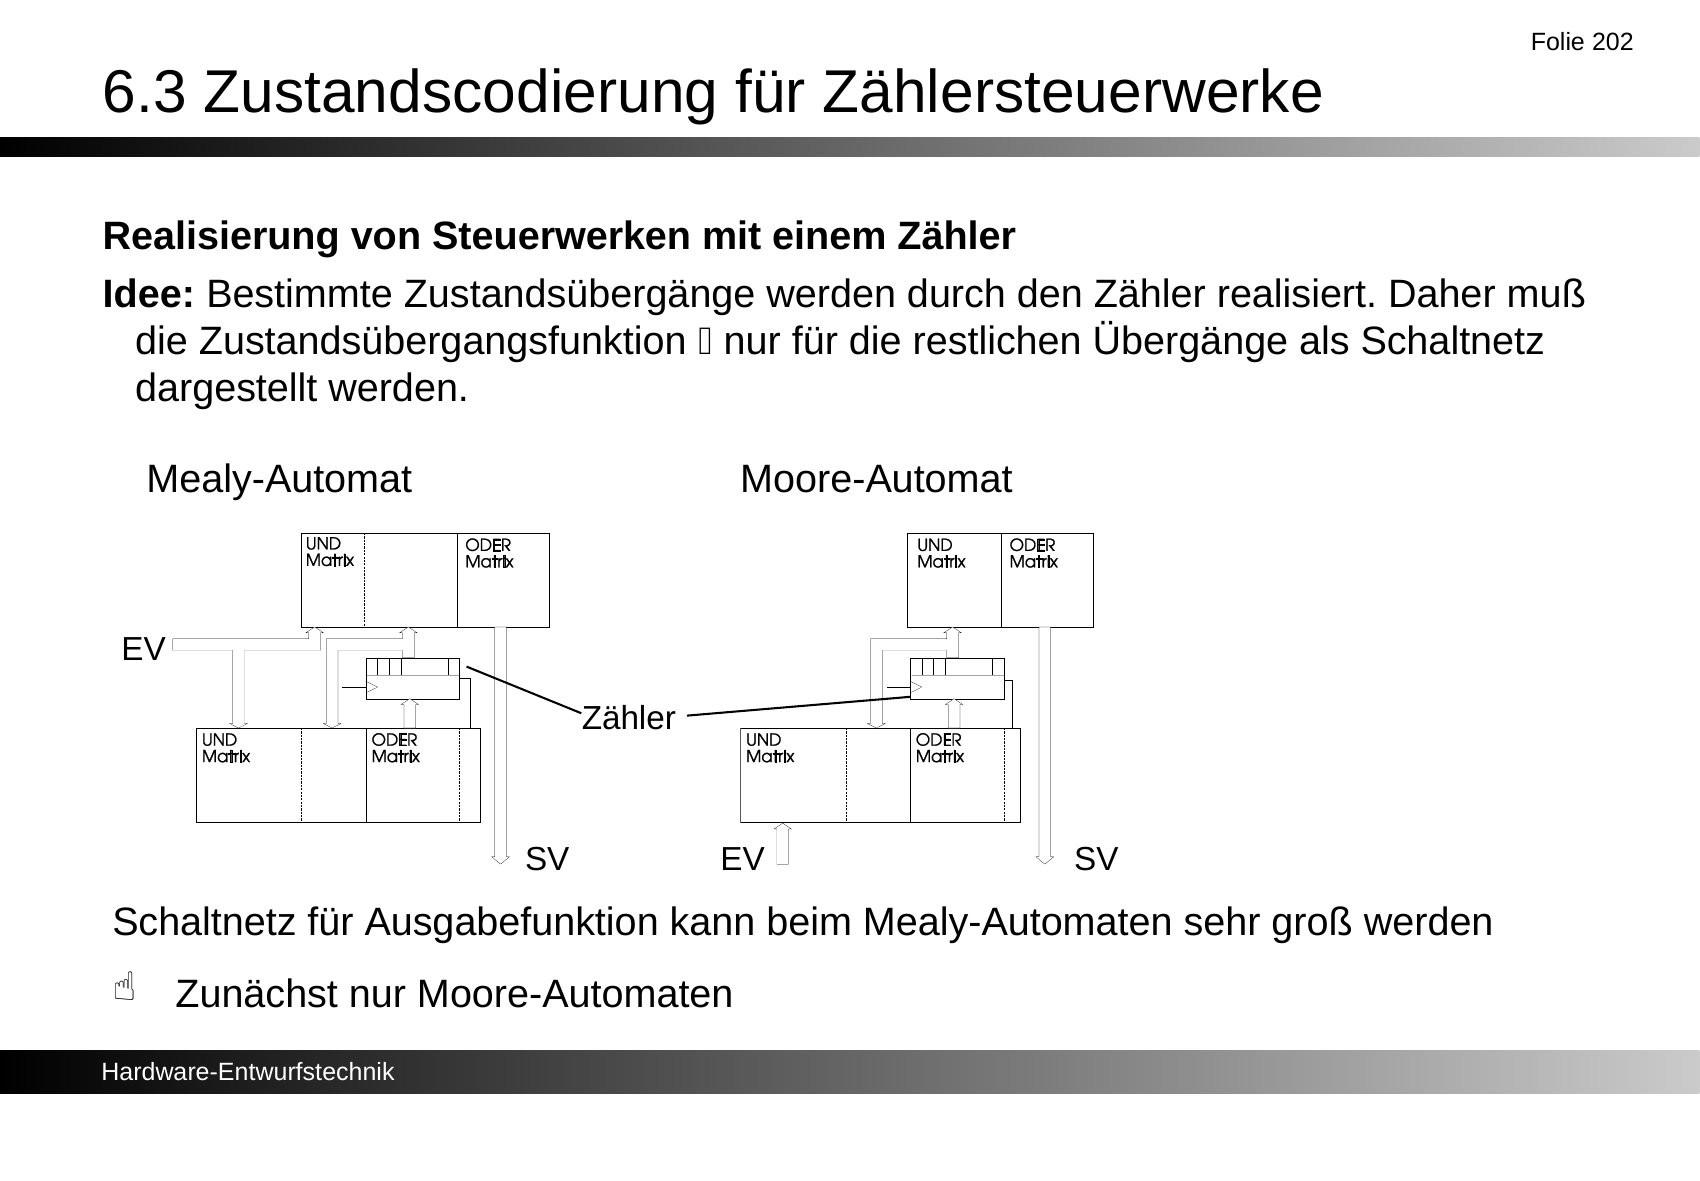

# 6.3 Zustandscodierung für Zählersteuerwerke
Realisierung von Steuerwerken mit einem Zähler
Idee: Bestimmte Zustandsübergänge werden durch den Zähler realisiert. Daher muß die Zustandsübergangsfunktion  nur für die restlichen Übergänge als Schaltnetz dargestellt werden.
Mealy-Automat
Moore-Automat
EV
Zähler
SV
EV
SV
Schaltnetz für Ausgabefunktion kann beim Mealy-Automaten sehr groß werden
Zunächst nur Moore-Automaten